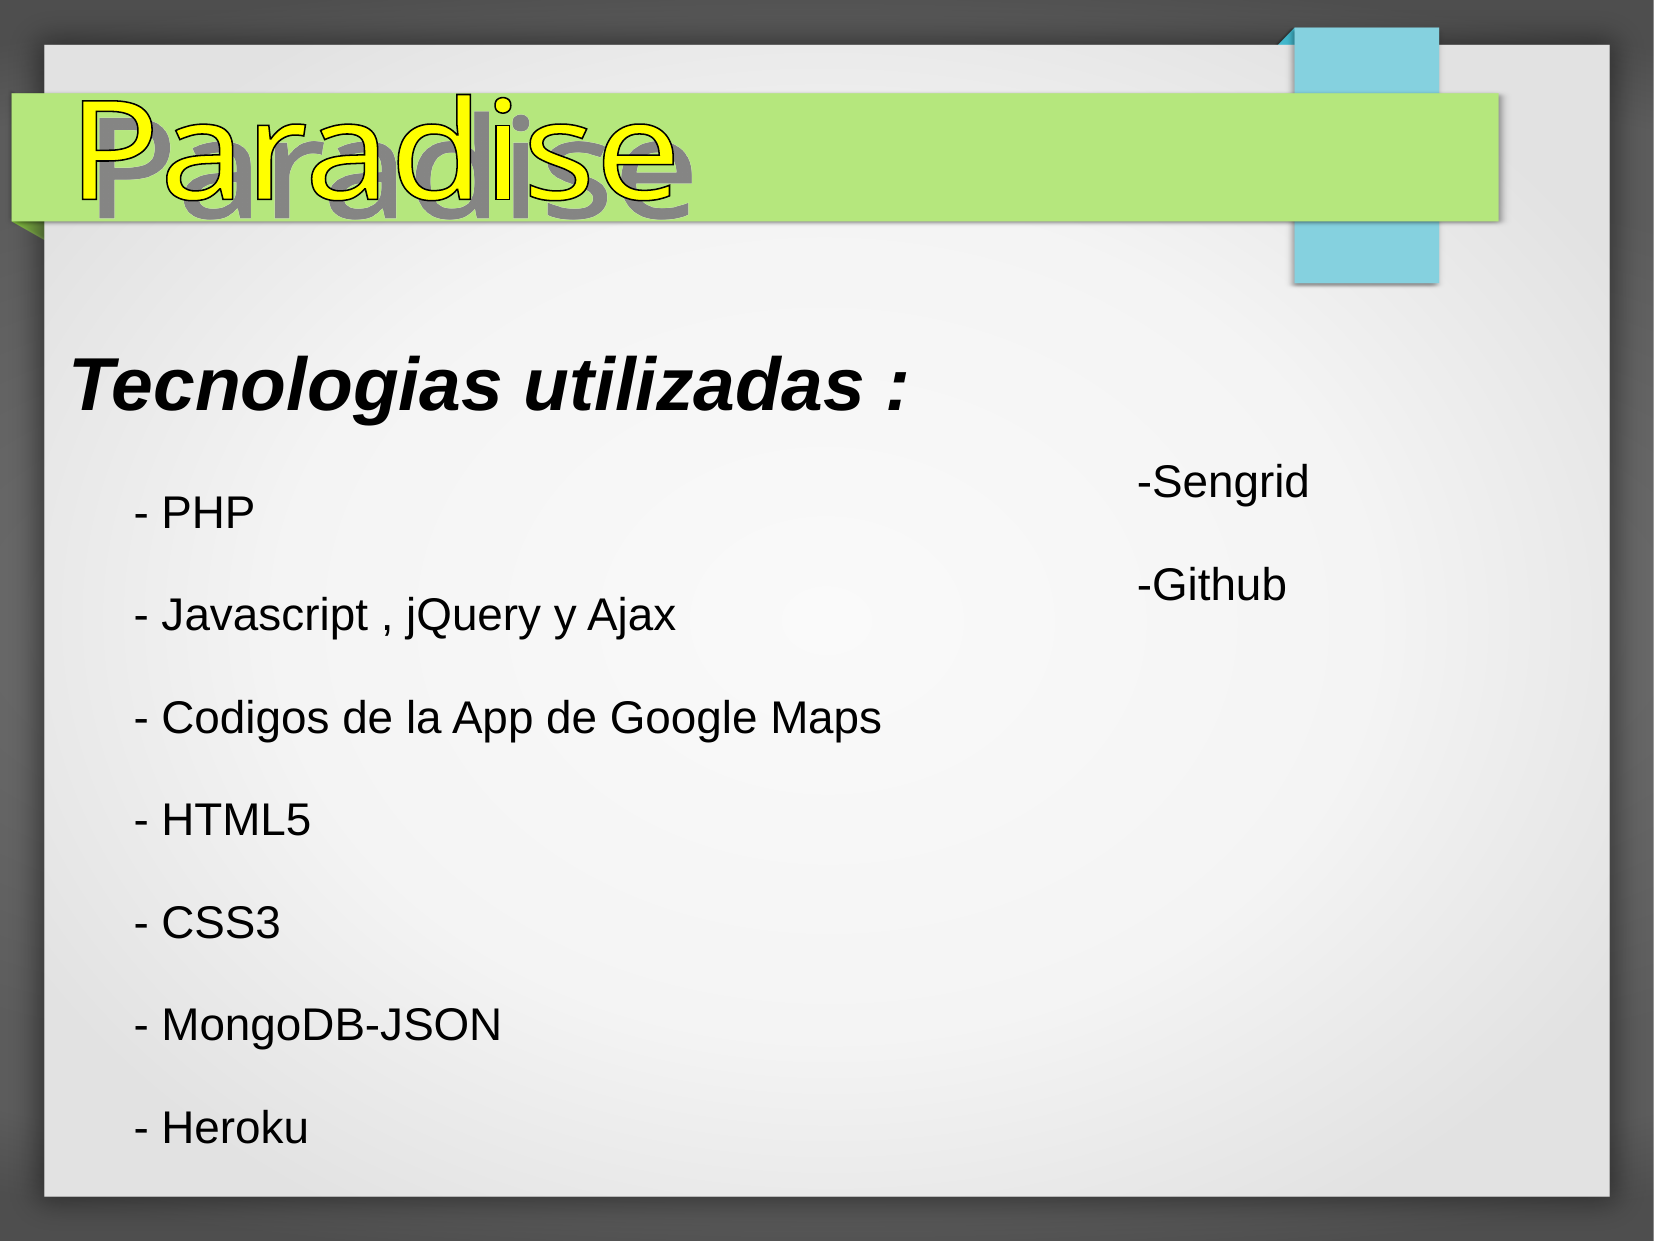

#
Paradise
Tecnologias utilizadas :
-Sengrid
-Github
- PHP
- Javascript , jQuery y Ajax
- Codigos de la App de Google Maps
- HTML5
- CSS3
- MongoDB-JSON
- Heroku